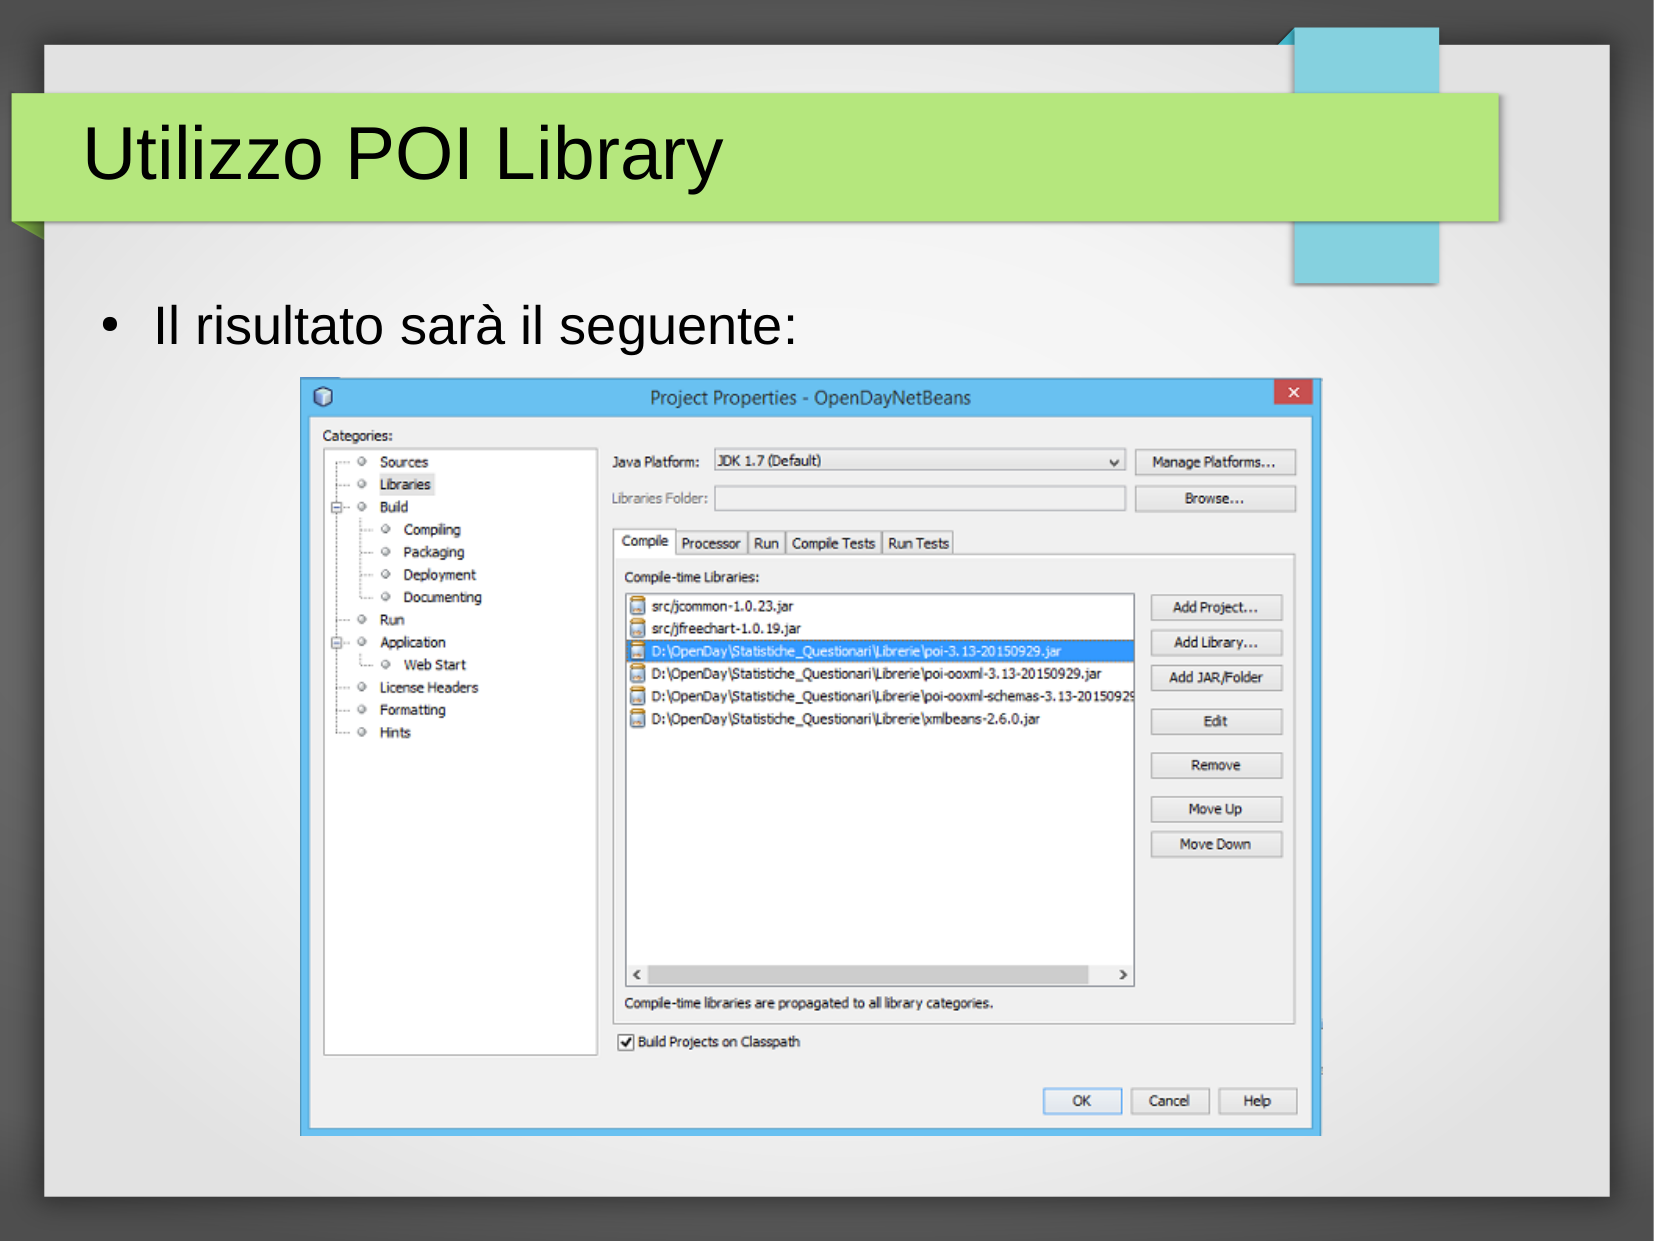

# Utilizzo POI Library
Il risultato sarà il seguente: